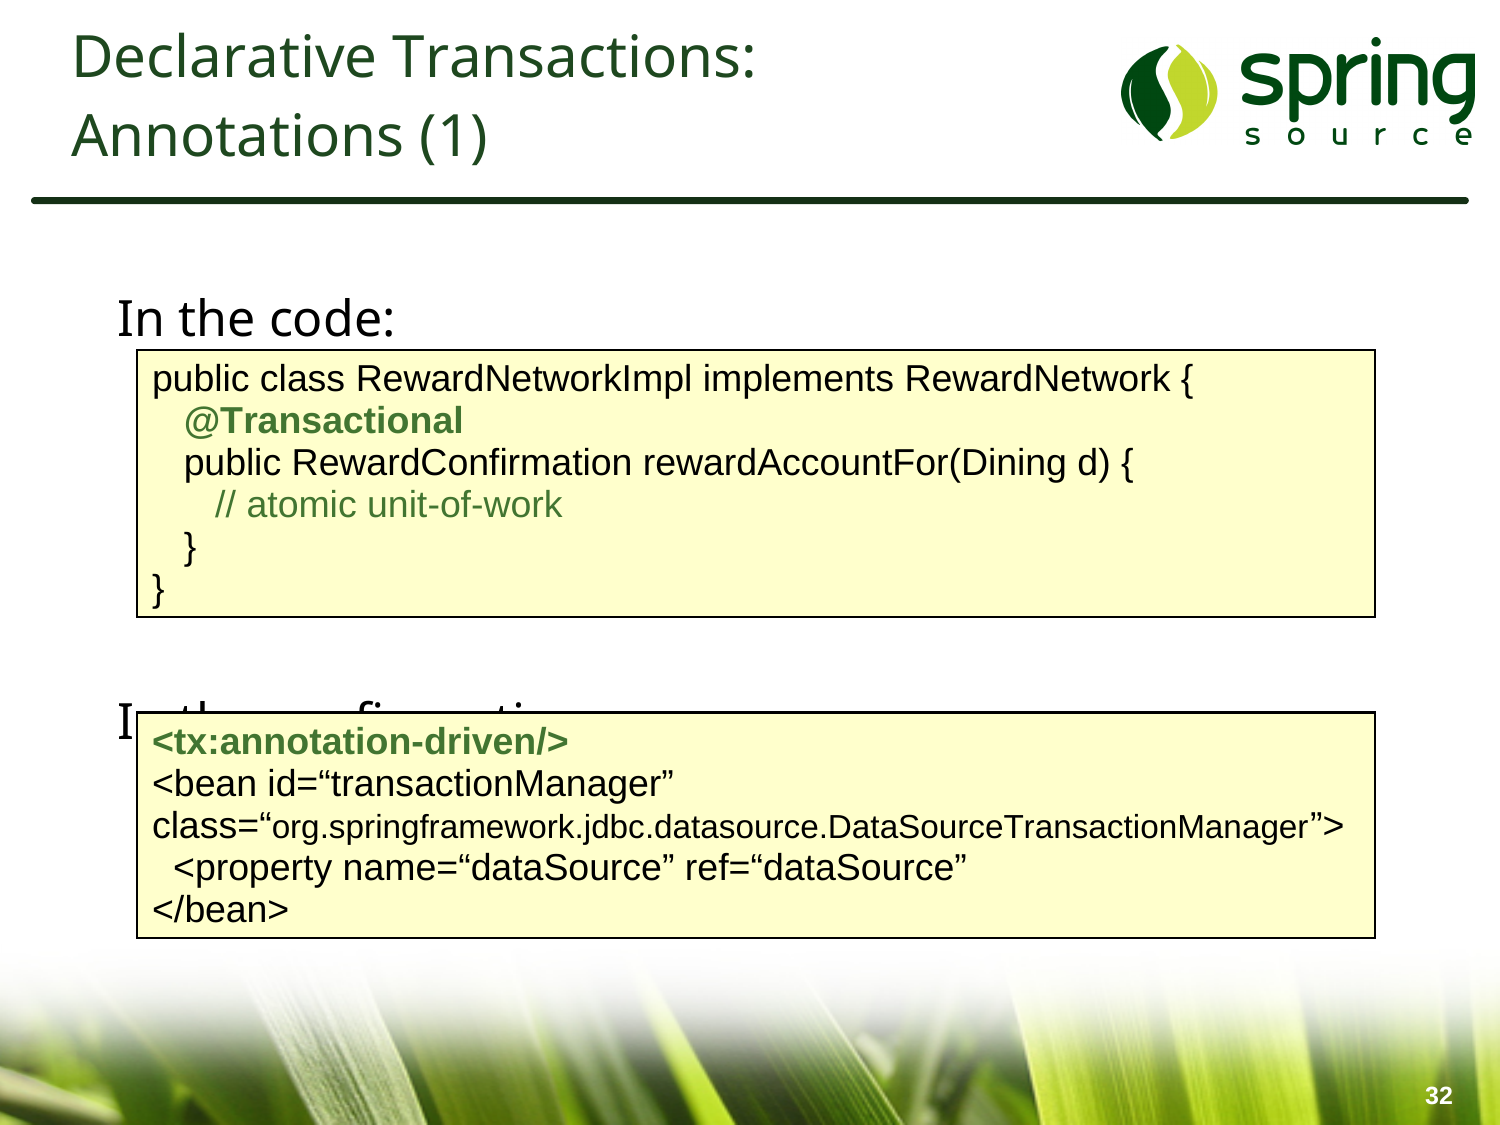

# Declarative Transactions: Annotations (1)
In the code:
In the configuration:
public class RewardNetworkImpl implements RewardNetwork {
 @Transactional
 public RewardConfirmation rewardAccountFor(Dining d) {
 // atomic unit-of-work
 }
}
<tx:annotation-driven/>
<bean id=“transactionManager”
class=“org.springframework.jdbc.datasource.DataSourceTransactionManager”>
 <property name=“dataSource” ref=“dataSource”
</bean>